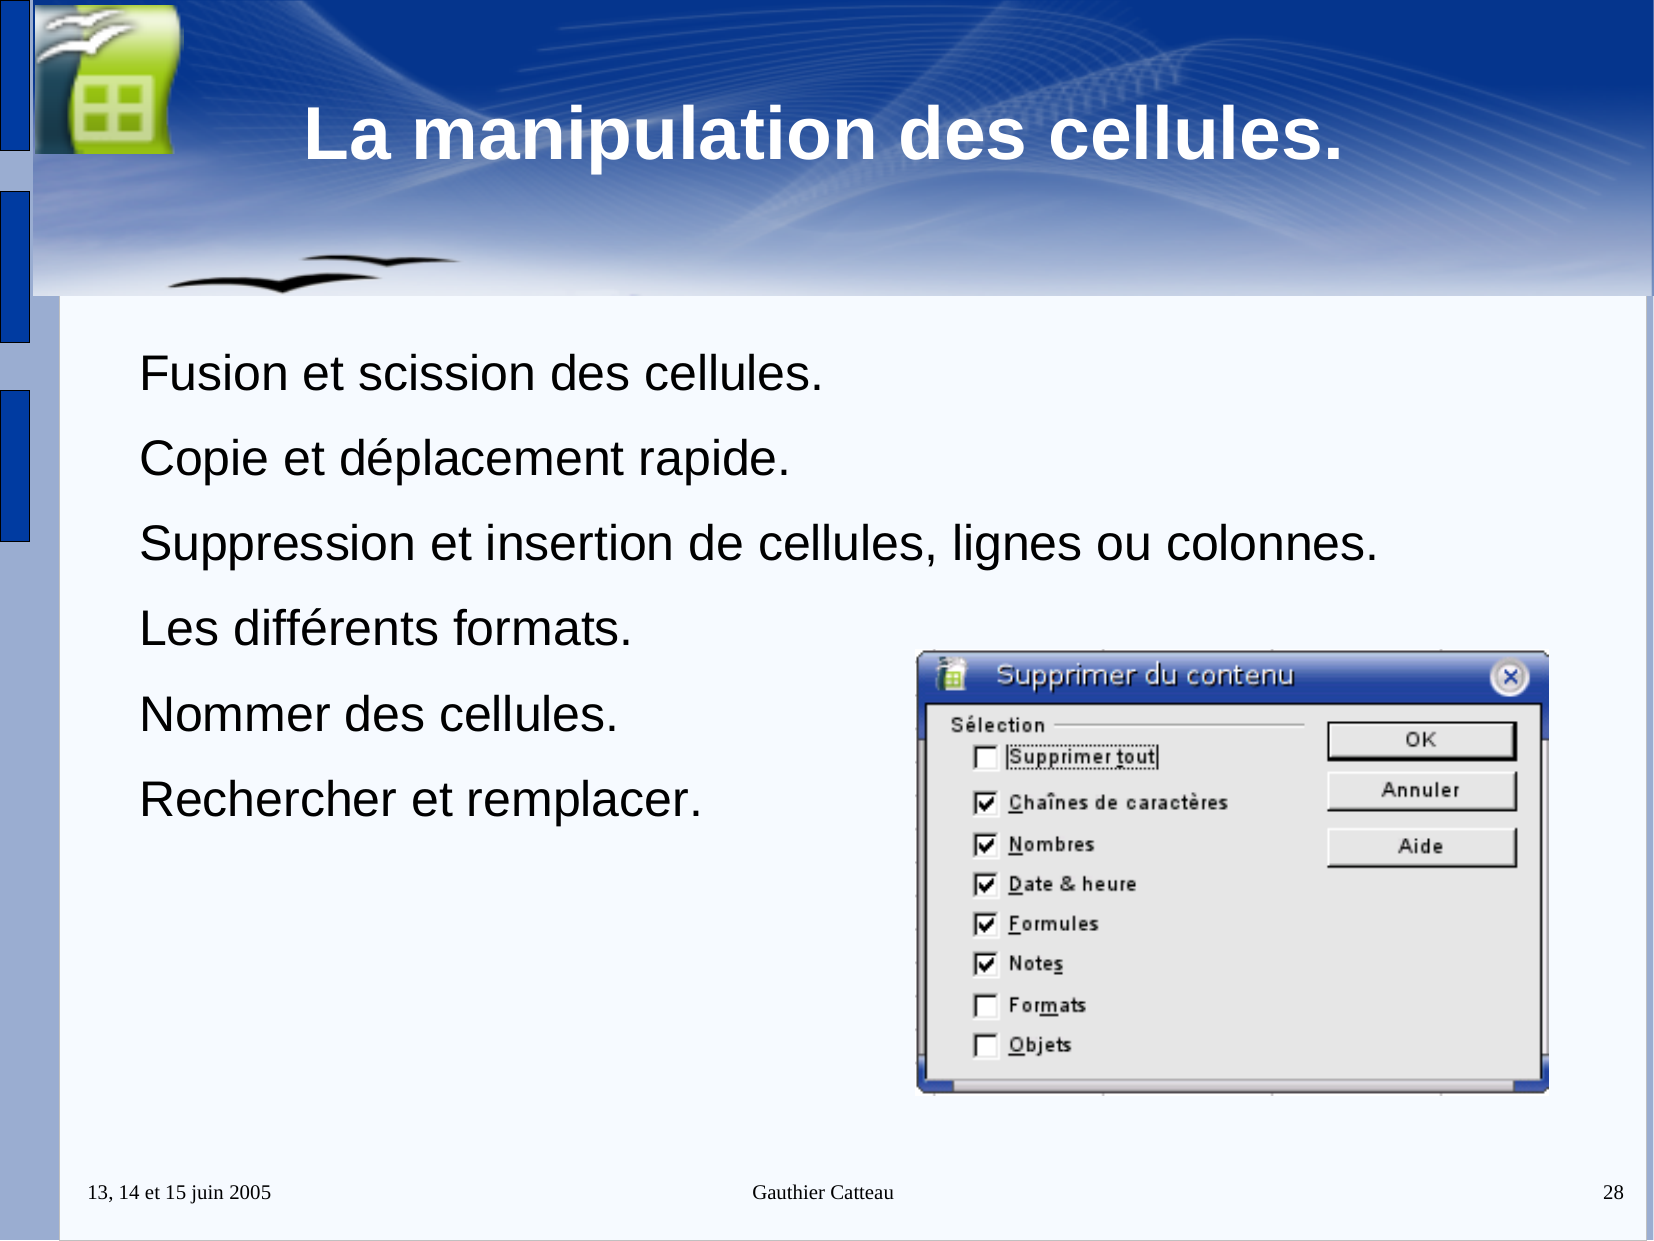

# La manipulation des cellules.
Fusion et scission des cellules.
Copie et déplacement rapide.
Suppression et insertion de cellules, lignes ou colonnes.
Les différents formats.
Nommer des cellules.
Rechercher et remplacer.
Gauthier Catteau